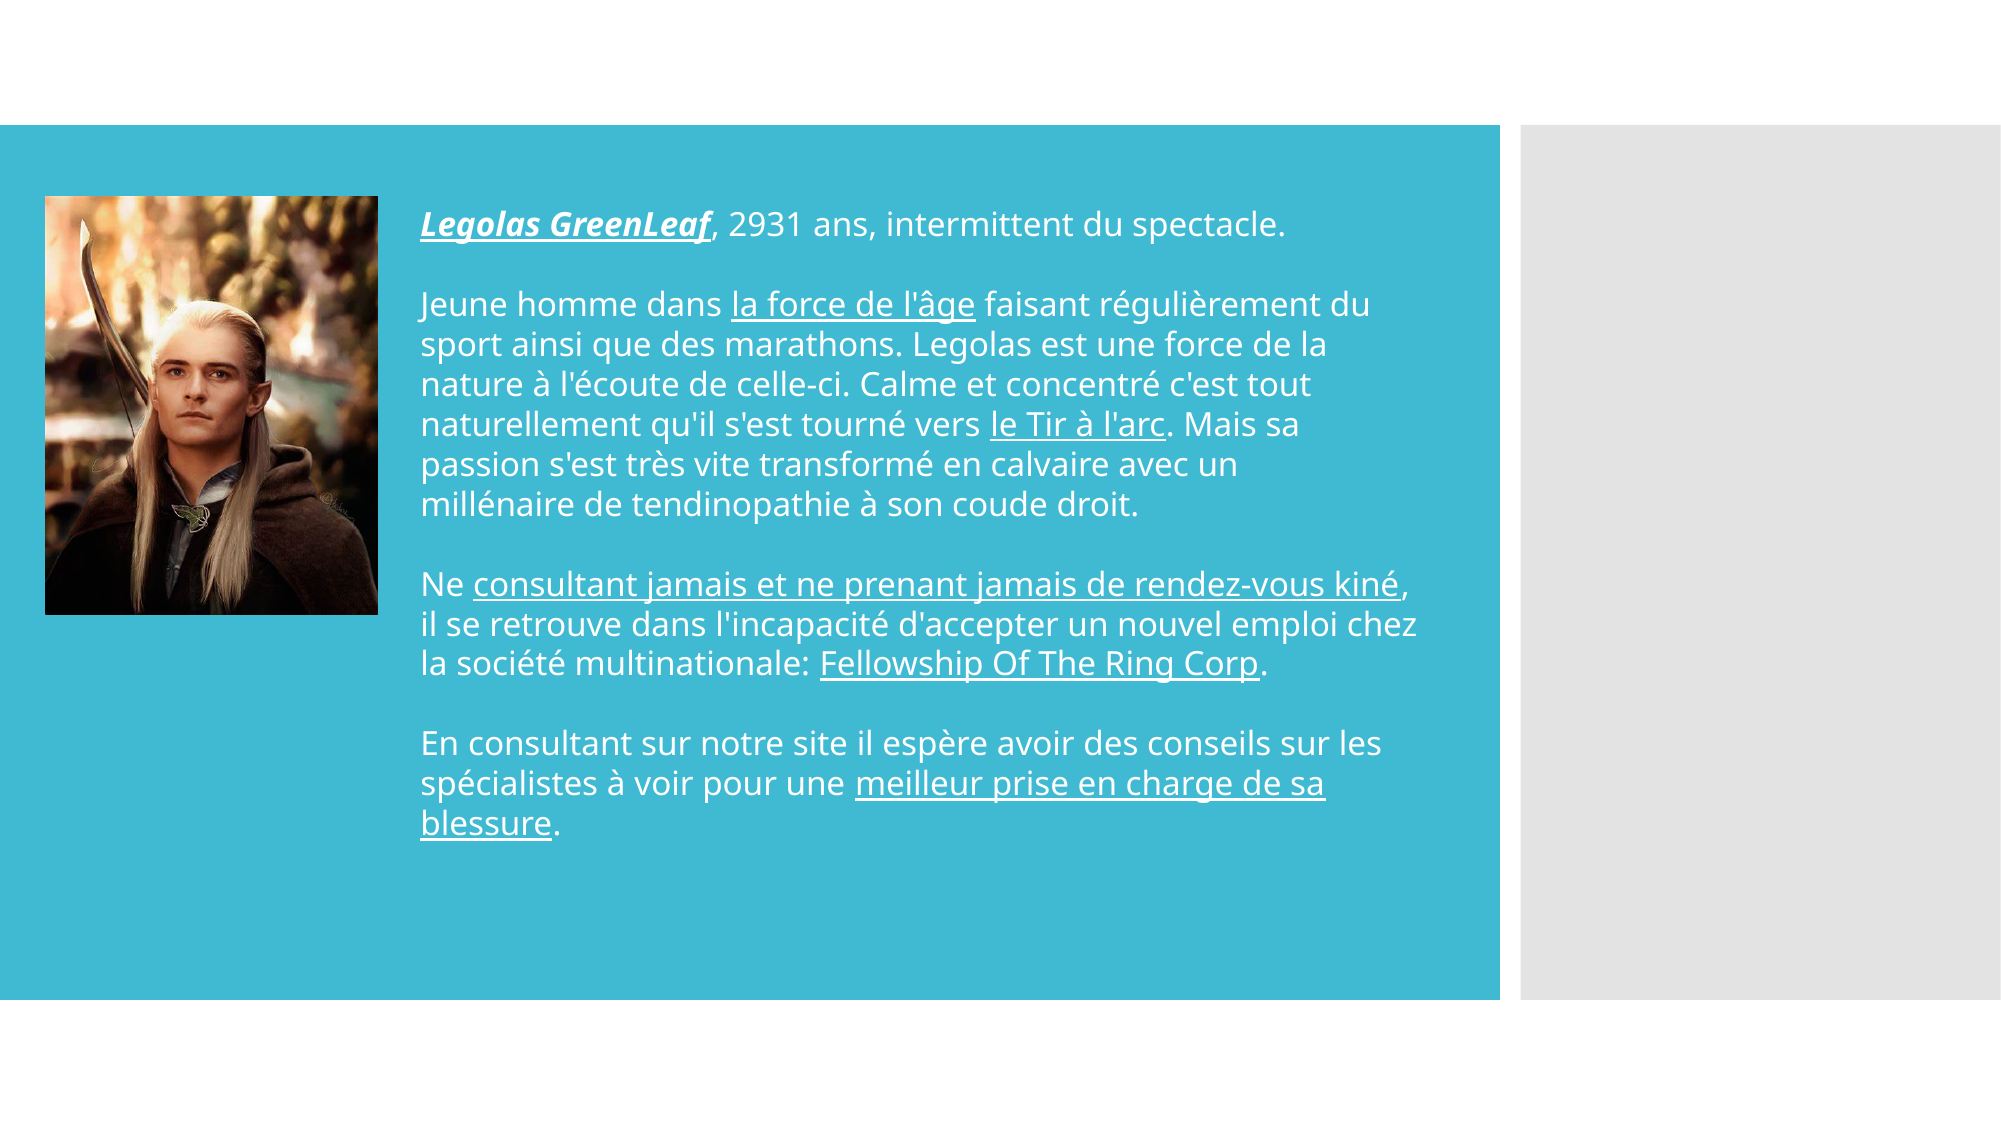

Persona 3
Legolas GreenLeaf, 2931 ans, intermittent du spectacle.
Jeune homme dans la force de l'âge faisant régulièrement du sport ainsi que des marathons. Legolas est une force de la nature à l'écoute de celle-ci. Calme et concentré c'est tout naturellement qu'il s'est tourné vers le Tir à l'arc. Mais sa passion s'est très vite transformé en calvaire avec un millénaire de tendinopathie à son coude droit.
Ne consultant jamais et ne prenant jamais de rendez-vous kiné, il se retrouve dans l'incapacité d'accepter un nouvel emploi chez la société multinationale: Fellowship Of The Ring Corp.
En consultant sur notre site il espère avoir des conseils sur les spécialistes à voir pour une meilleur prise en charge de sa blessure.